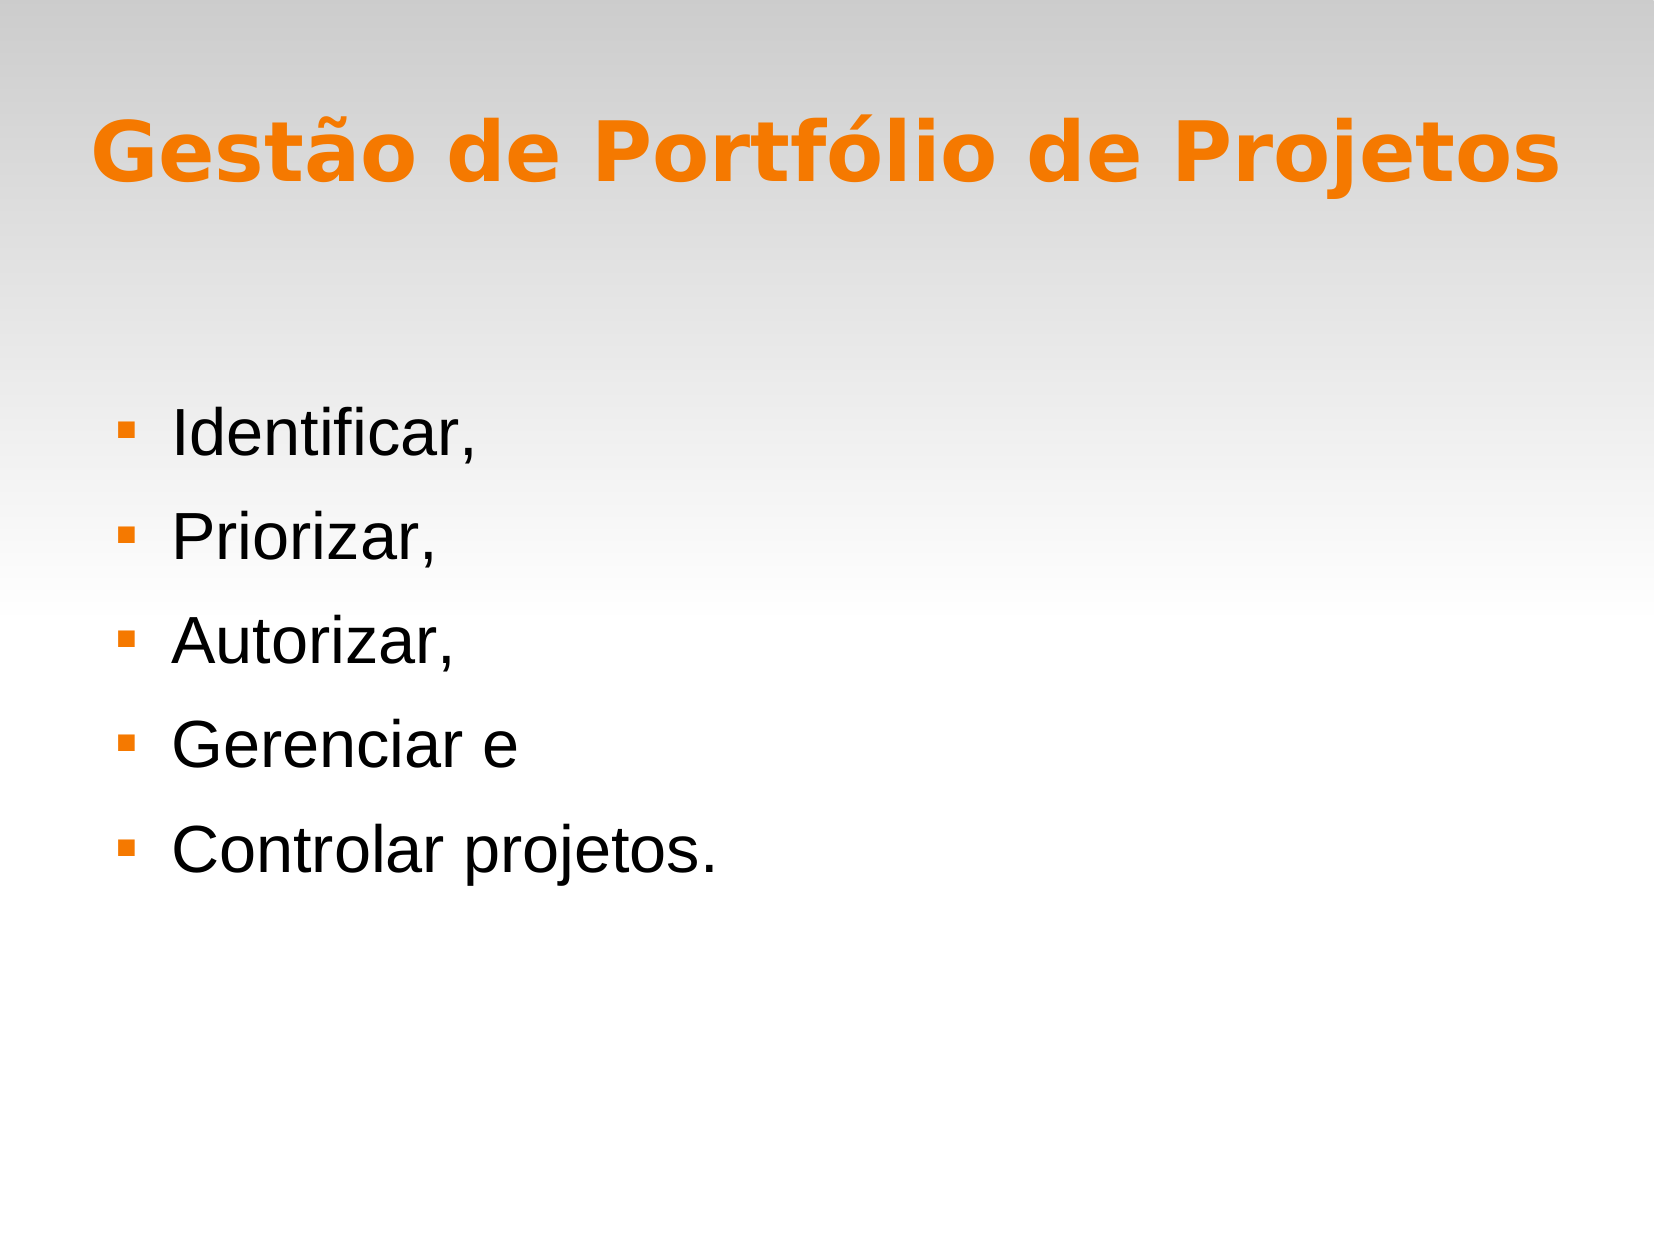

# Gestão de Portfólio de Projetos
Identificar,
Priorizar,
Autorizar,
Gerenciar e
Controlar projetos.